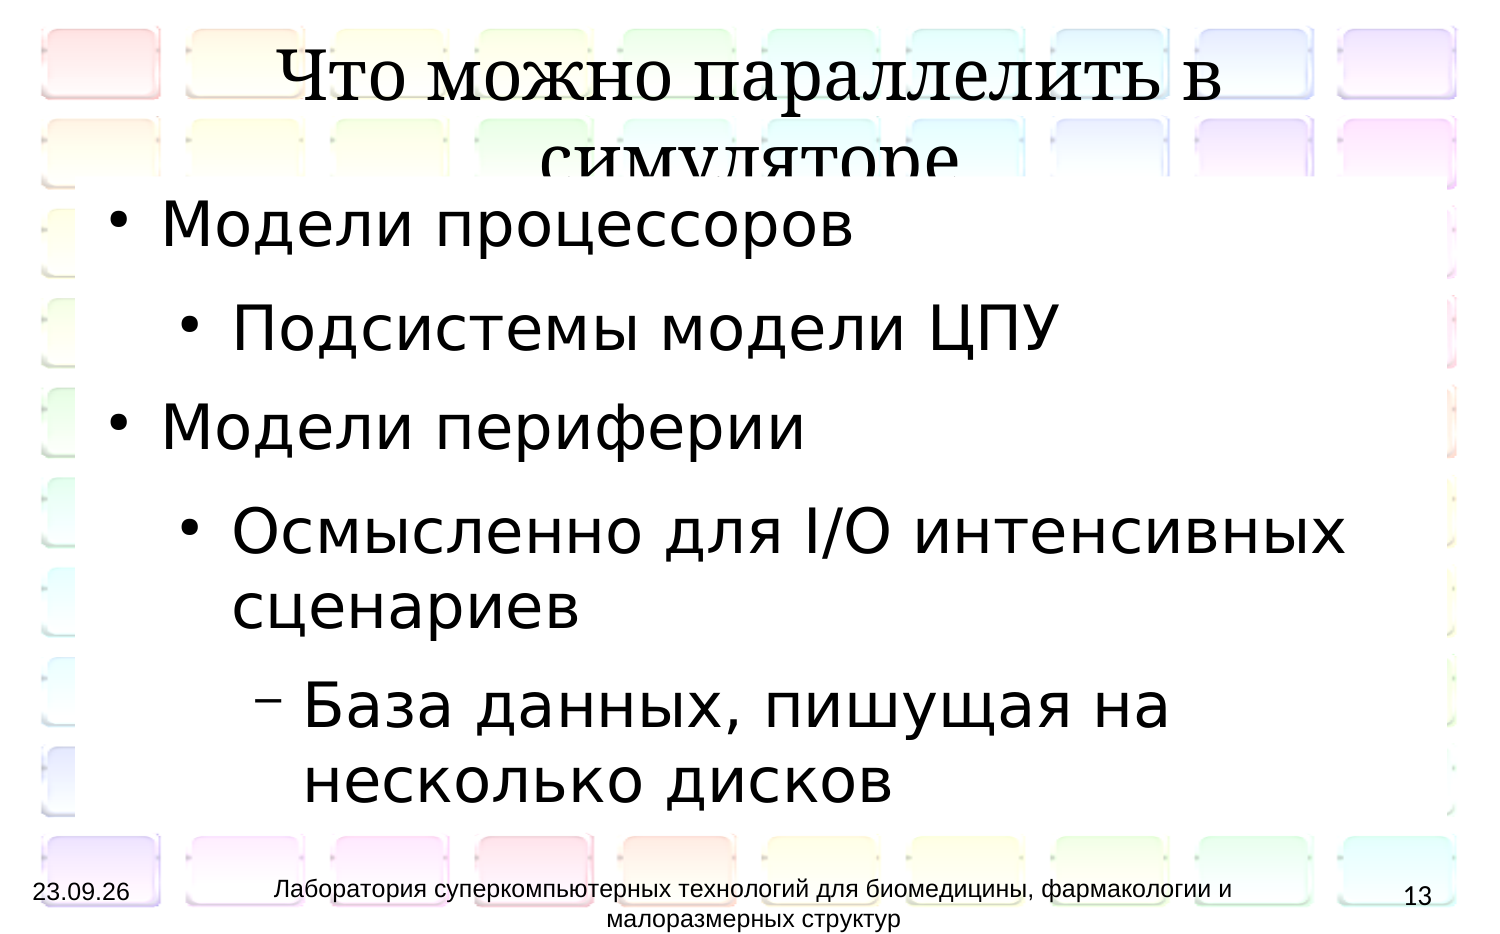

# Что можно параллелить в симуляторе
Модели процессоров
Подсистемы модели ЦПУ
Модели периферии
Осмысленно для I/O интенсивных сценариев
База данных, пишущая на несколько дисков
Лаборатория суперкомпьютерных технологий для биомедицины, фармакологии и малоразмерных структур